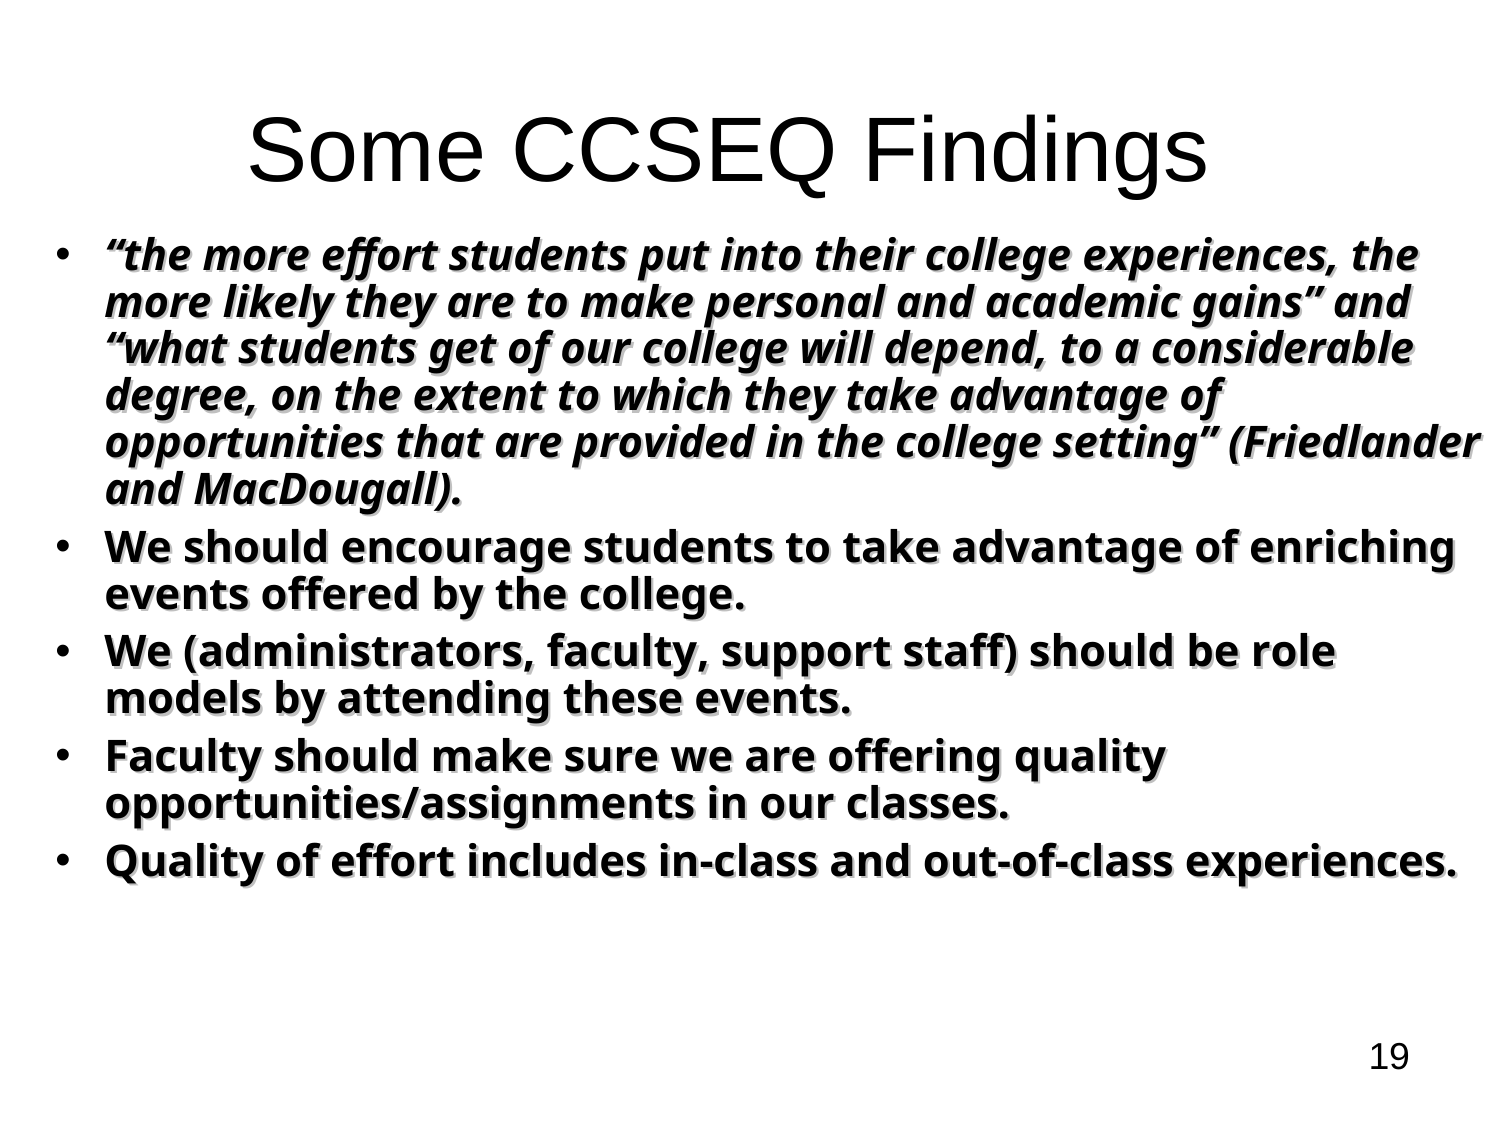

# Some CCSEQ Findings
“the more effort students put into their college experiences, the more likely they are to make personal and academic gains” and “what students get of our college will depend, to a considerable degree, on the extent to which they take advantage of opportunities that are provided in the college setting” (Friedlander and MacDougall).
We should encourage students to take advantage of enriching events offered by the college.
We (administrators, faculty, support staff) should be role models by attending these events.
Faculty should make sure we are offering quality opportunities/assignments in our classes.
Quality of effort includes in-class and out-of-class experiences.
19